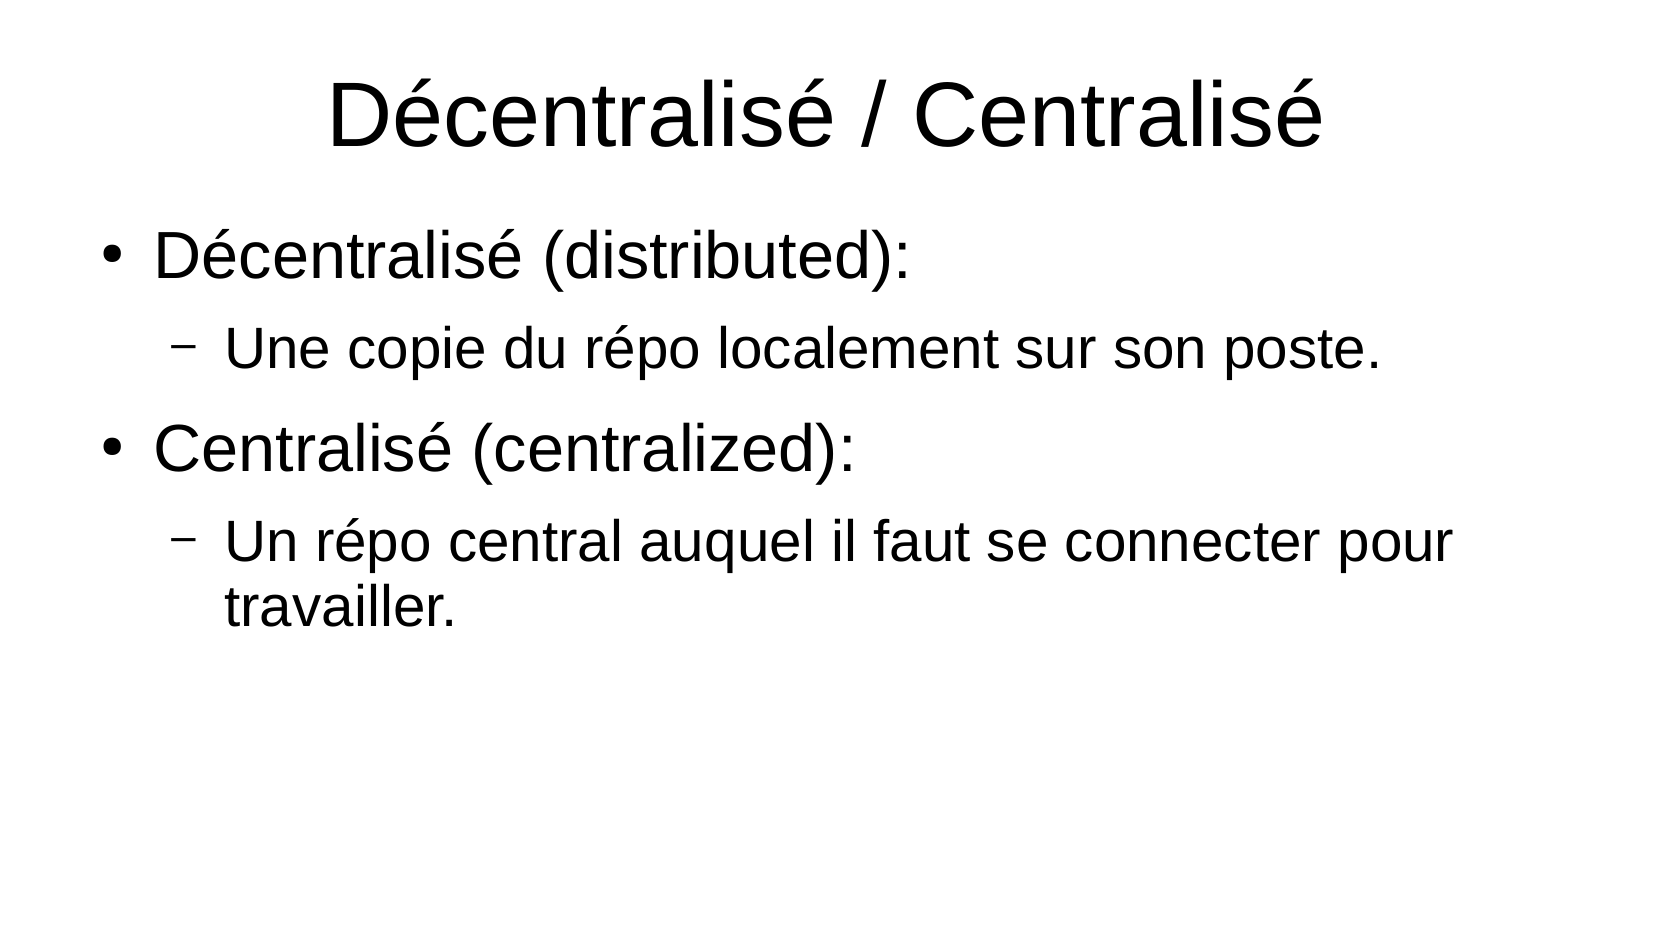

# Décentralisé / Centralisé
Décentralisé (distributed):
Une copie du répo localement sur son poste.
Centralisé (centralized):
Un répo central auquel il faut se connecter pour travailler.